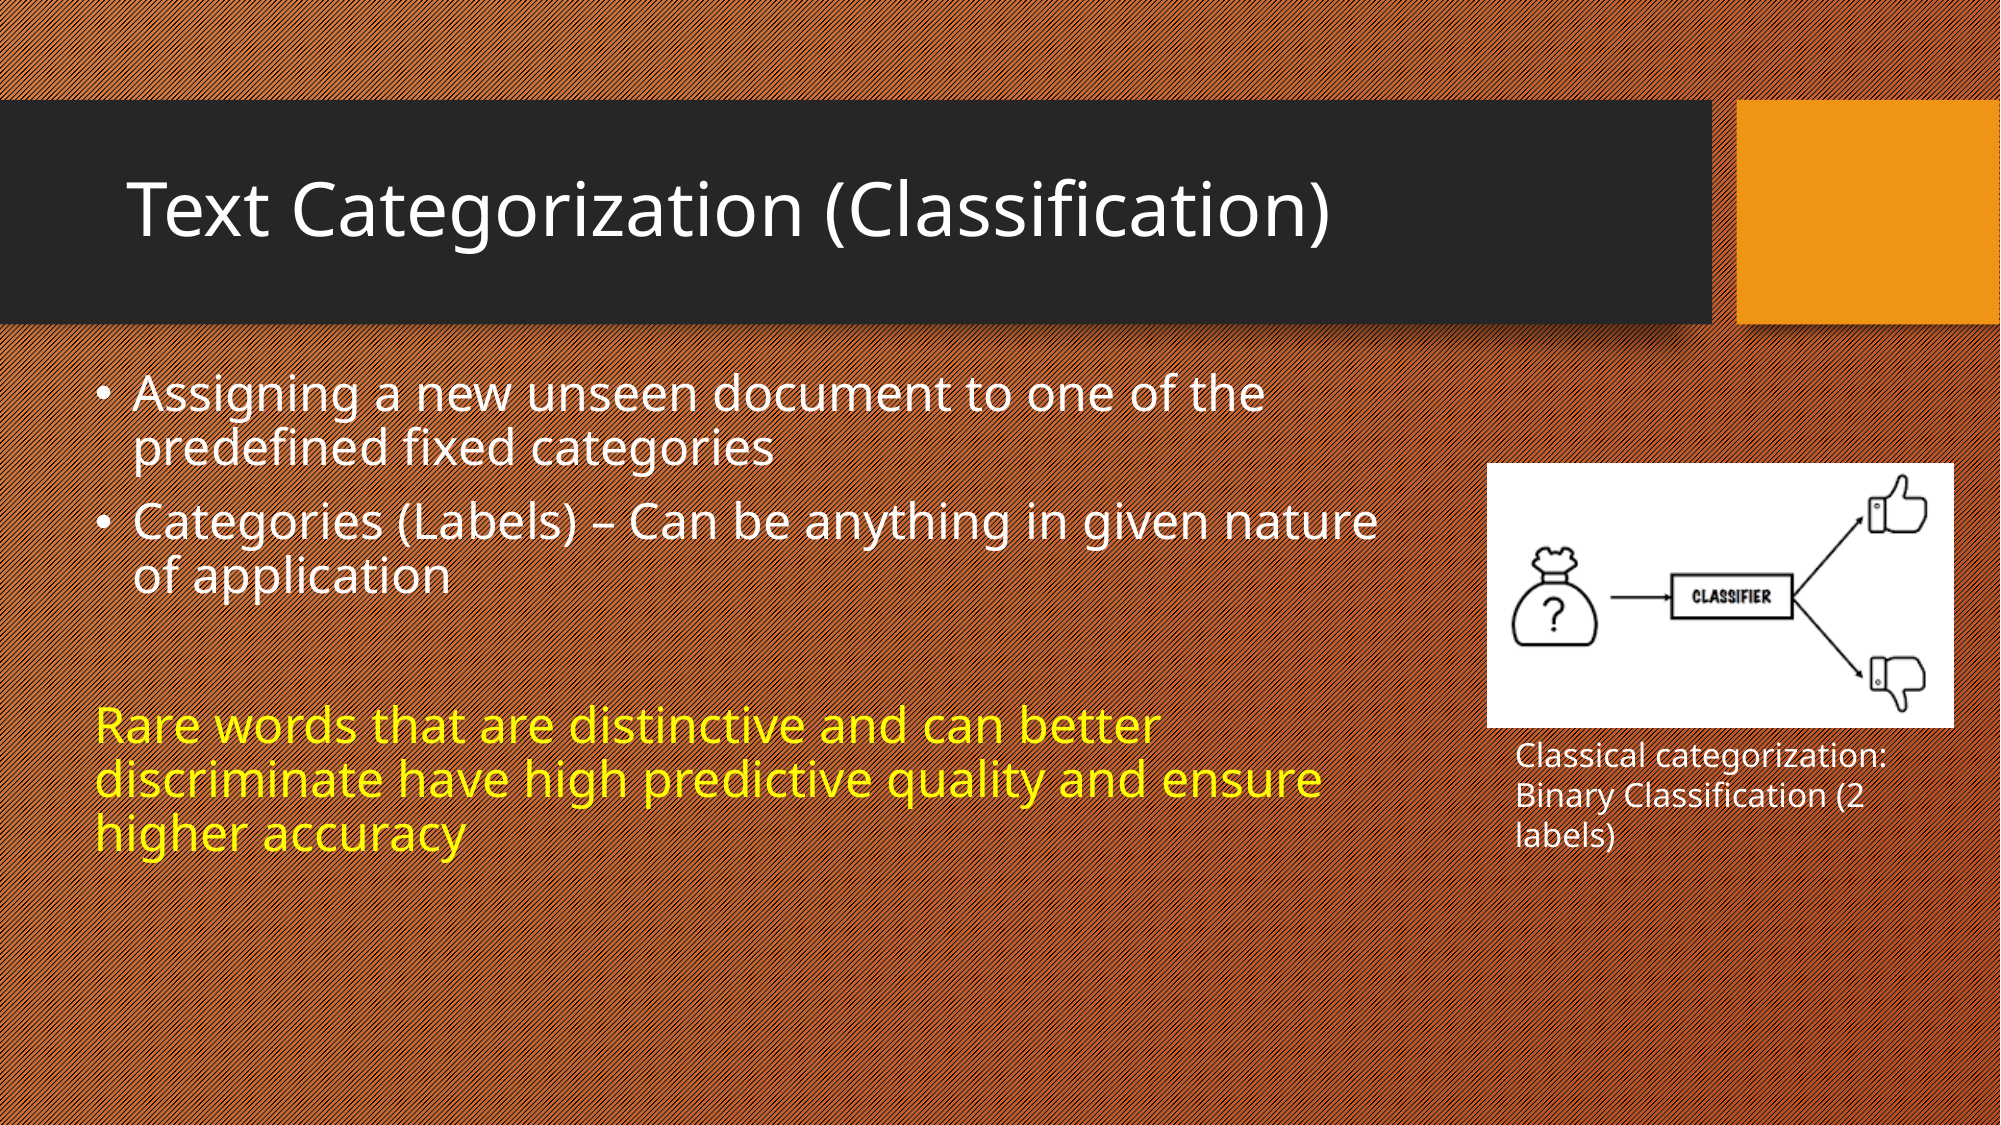

# Text Categorization (Classification)
Assigning a new unseen document to one of the predefined fixed categories
Categories (Labels) – Can be anything in given nature of application
Rare words that are distinctive and can better discriminate have high predictive quality and ensure higher accuracy
Classical categorization: Binary Classification (2 labels)